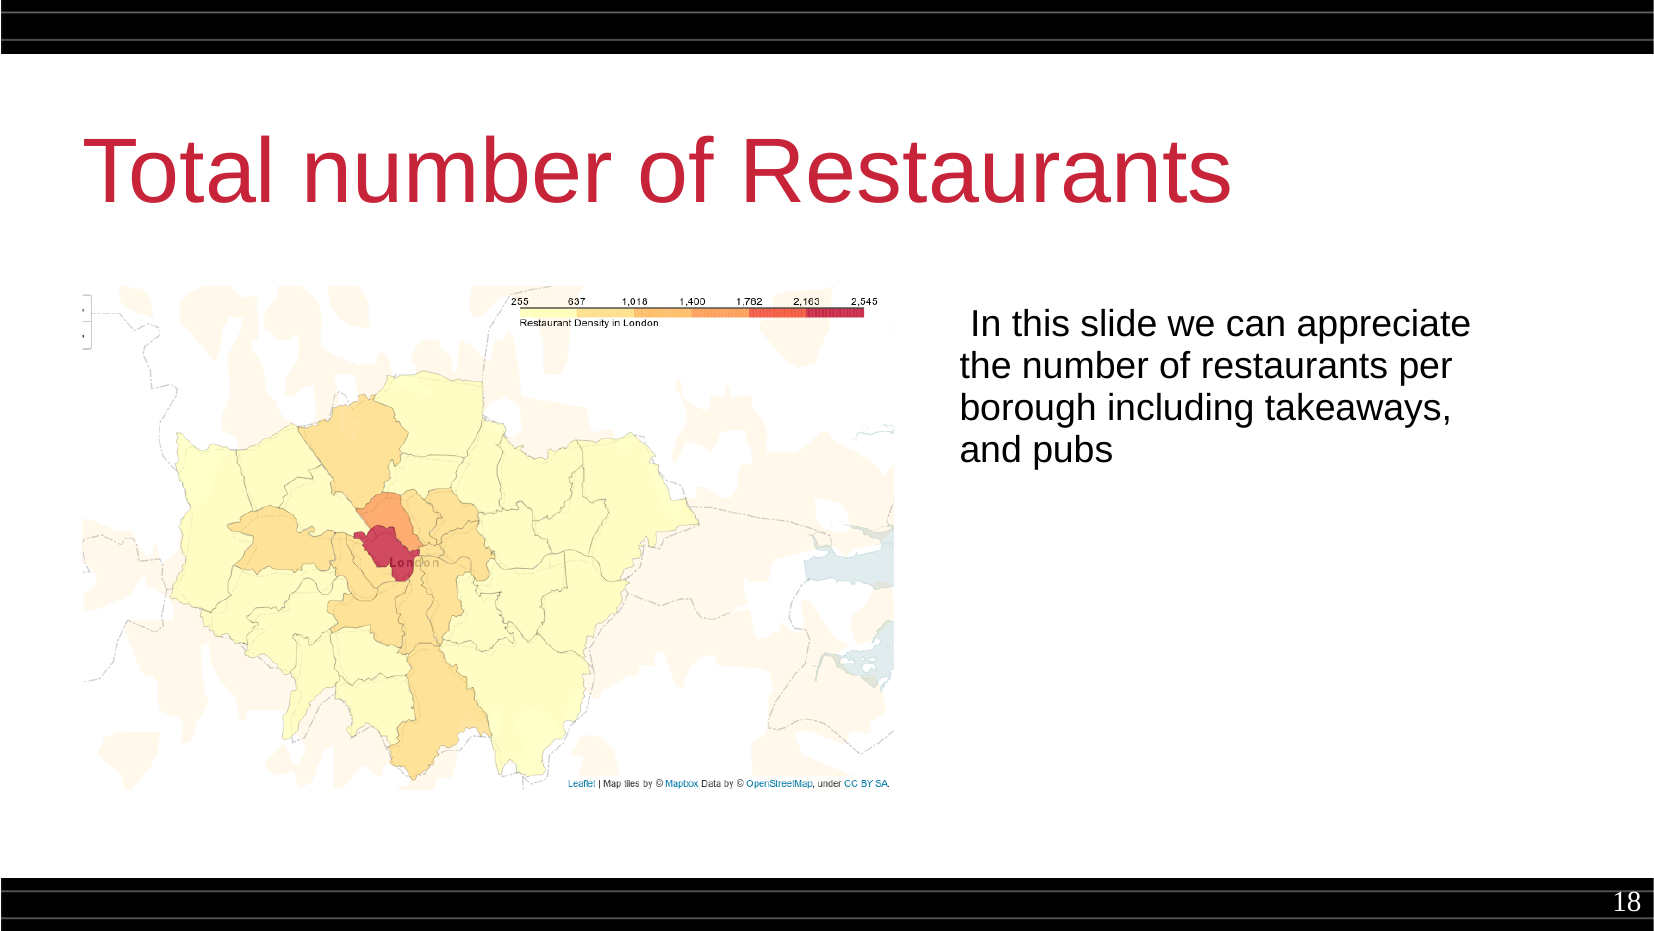

# Total number of Restaurants
IIn this slide we can appreciate the number of restaurants per borough including takeaways, and pubs